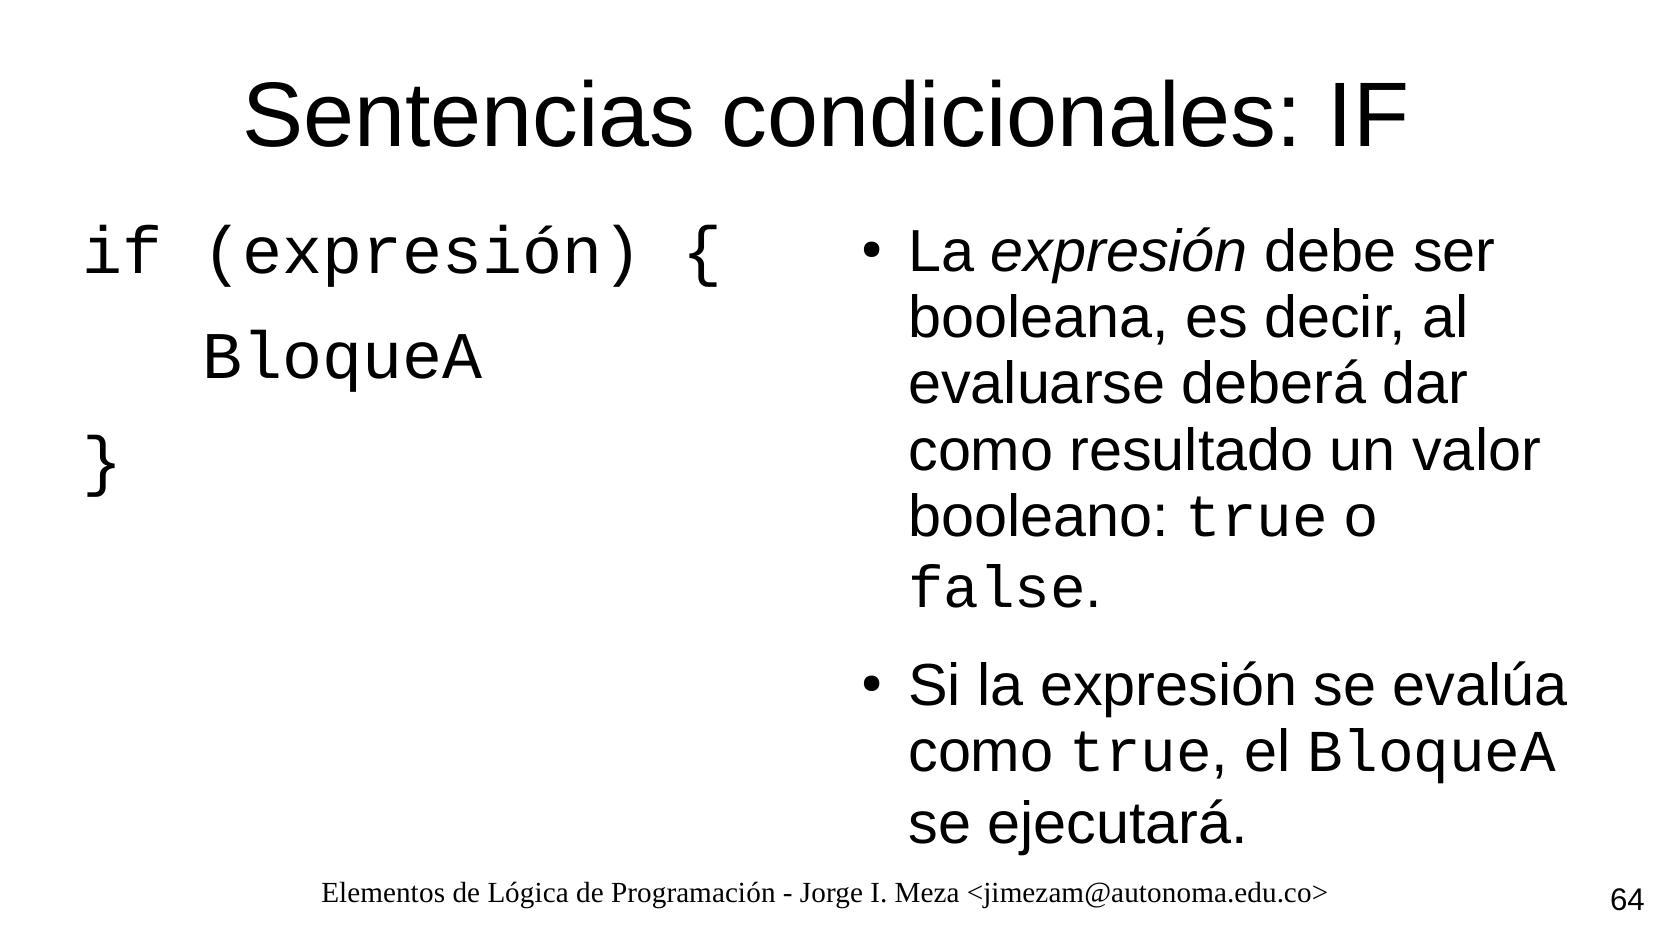

# Sentencias condicionales: IF
if (expresión) {
 BloqueA
}
La expresión debe ser booleana, es decir, al evaluarse deberá dar como resultado un valor booleano: true o false.
Si la expresión se evalúa como true, el BloqueA se ejecutará.
Elementos de Lógica de Programación - Jorge I. Meza <jimezam@autonoma.edu.co>